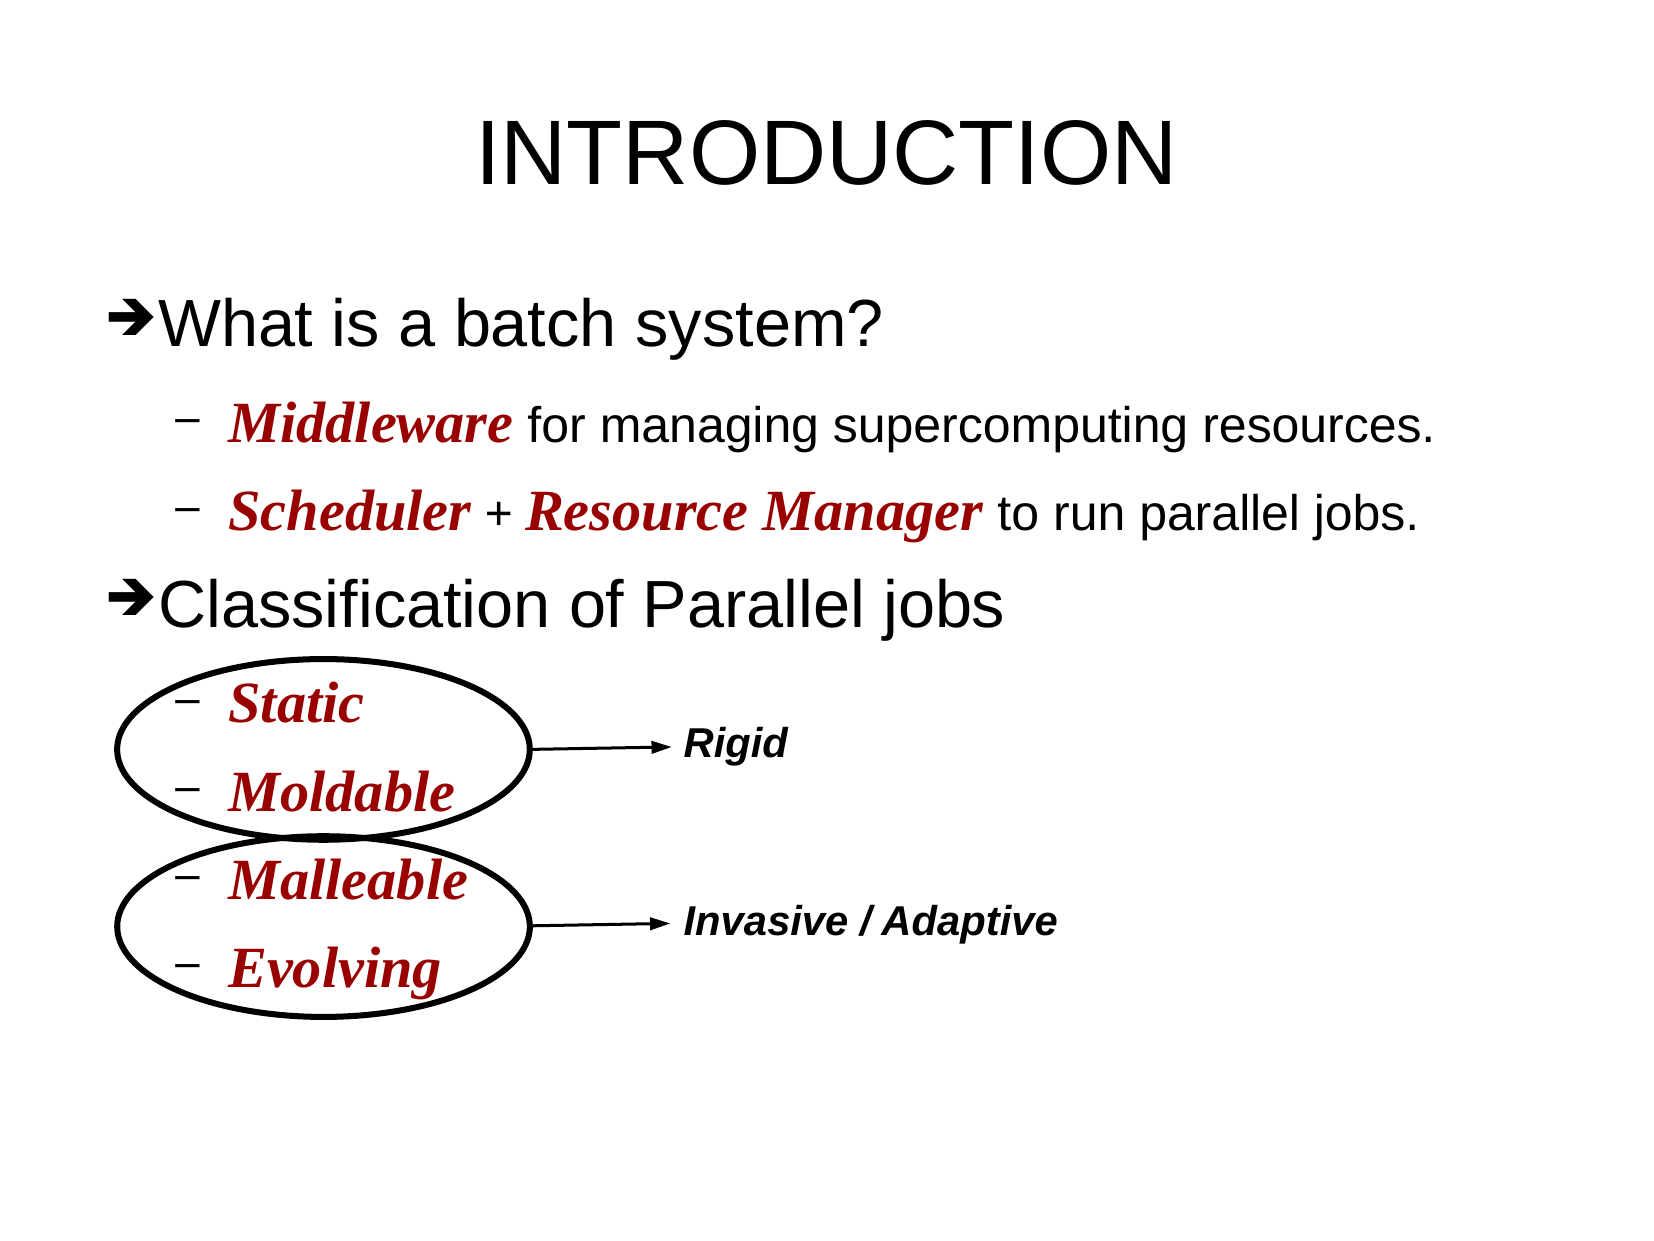

INTRODUCTION
# What is a batch system?
Middleware for managing supercomputing resources.
Scheduler + Resource Manager to run parallel jobs.
Classification of Parallel jobs
Static
Moldable
Malleable
Evolving
Rigid
Invasive / Adaptive